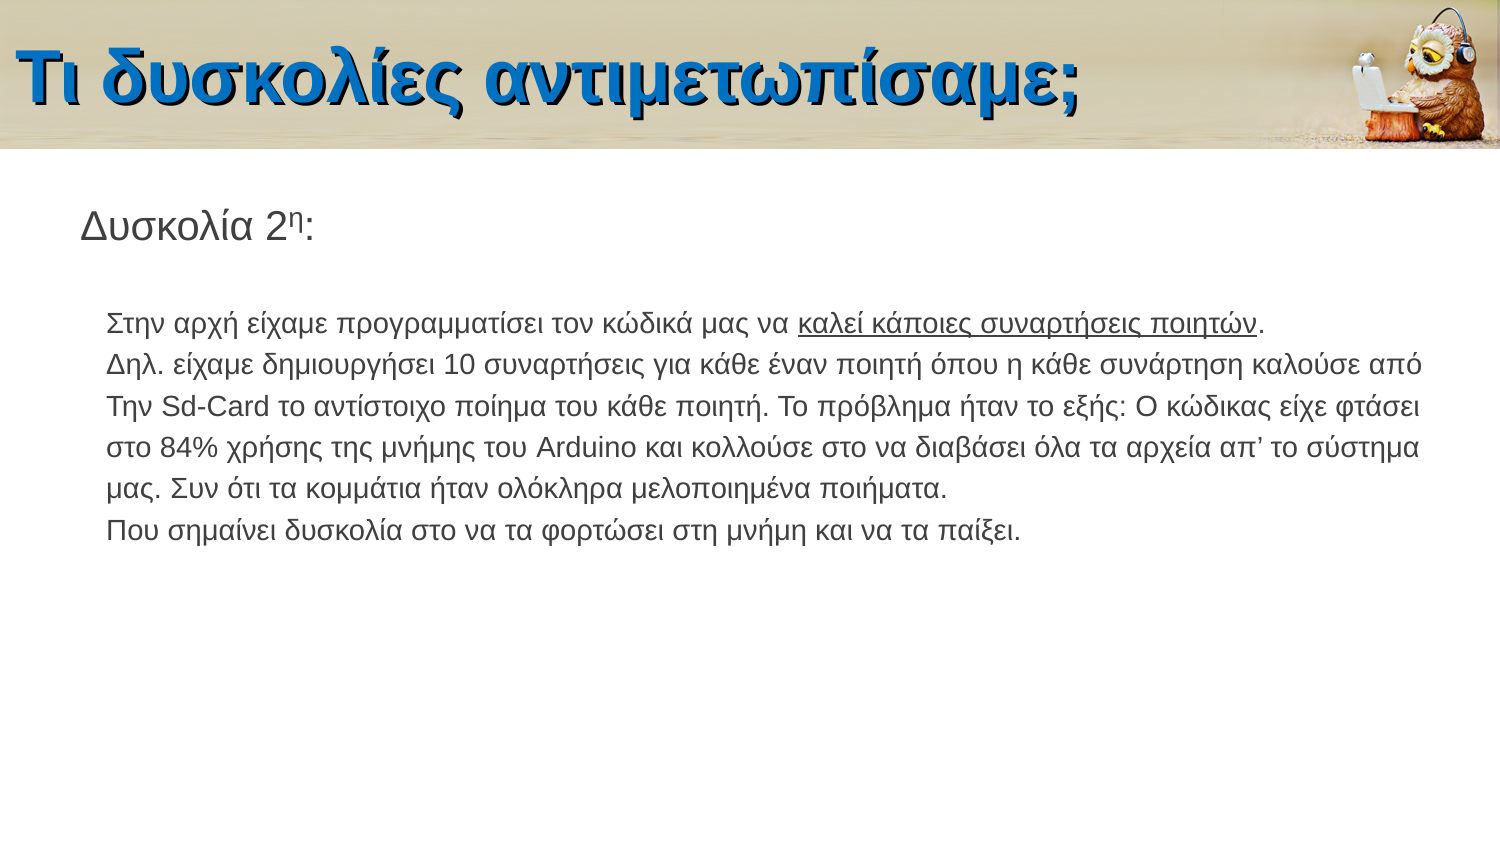

# Τι δυσκολίες αντιμετωπίσαμε;
Δυσκολία 2η:
Στην αρχή είχαμε προγραμματίσει τον κώδικά μας να καλεί κάποιες συναρτήσεις ποιητών.
Δηλ. είχαμε δημιουργήσει 10 συναρτήσεις για κάθε έναν ποιητή όπου η κάθε συνάρτηση καλούσε από
Την Sd-Card το αντίστοιχο ποίημα του κάθε ποιητή. Το πρόβλημα ήταν το εξής: Ο κώδικας είχε φτάσει
στο 84% χρήσης της μνήμης του Arduino και κολλούσε στο να διαβάσει όλα τα αρχεία απ’ το σύστημα
μας. Συν ότι τα κομμάτια ήταν ολόκληρα μελοποιημένα ποιήματα.
Που σημαίνει δυσκολία στο να τα φορτώσει στη μνήμη και να τα παίξει.